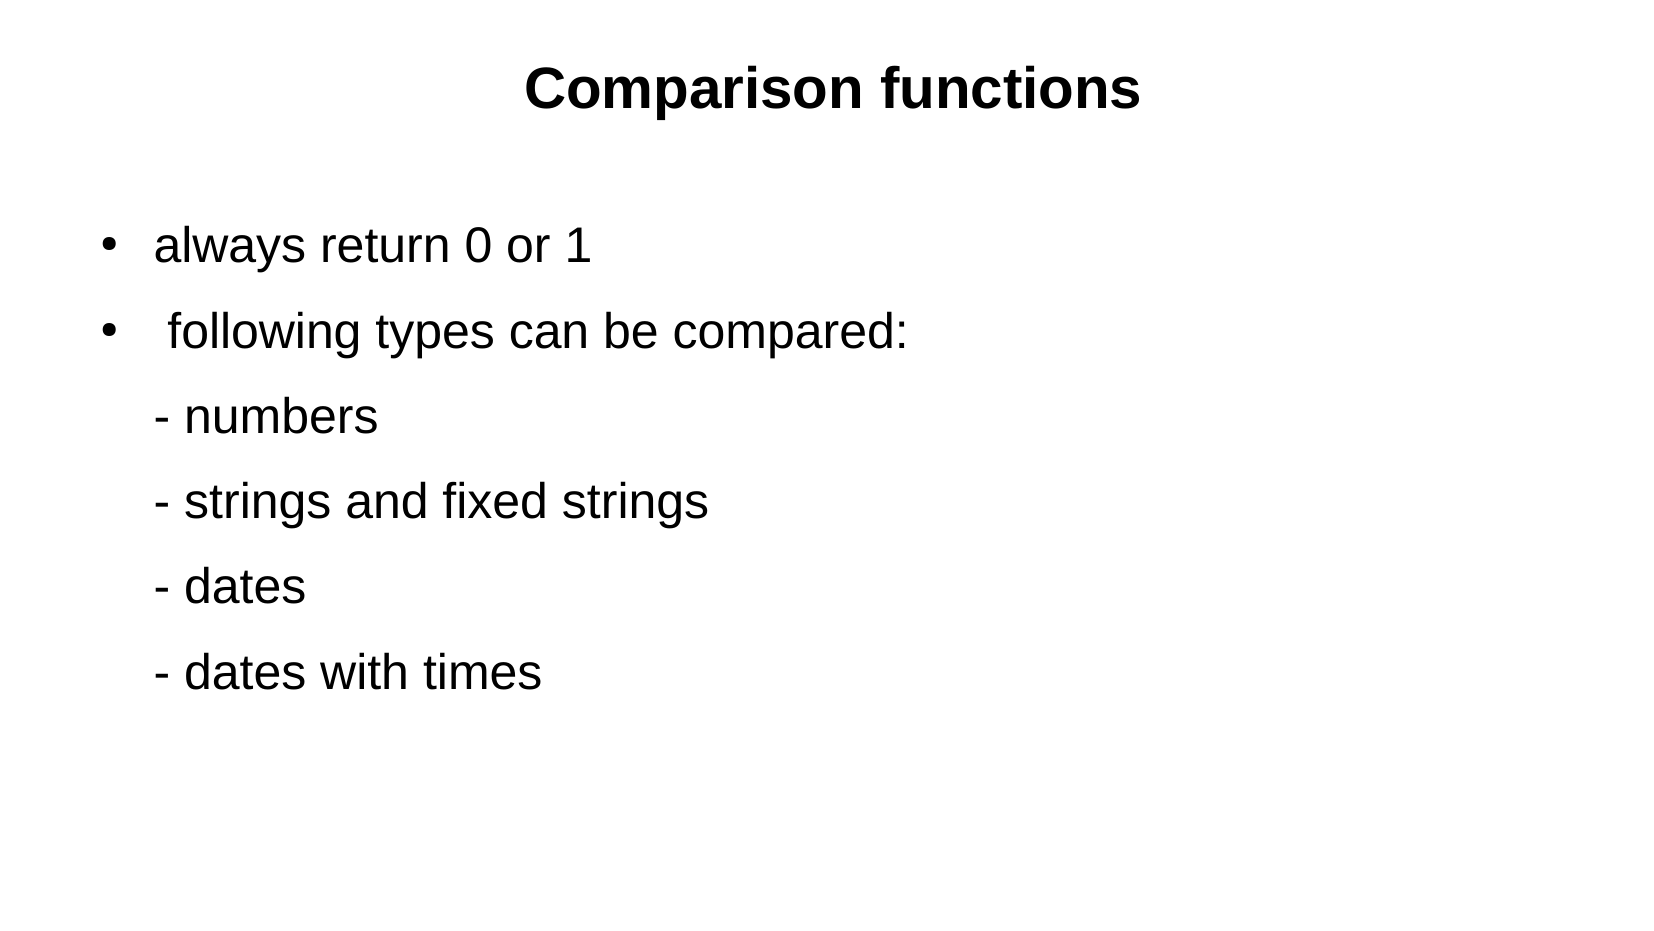

Comparison functions
# always return 0 or 1
 following types can be compared:
- numbers
- strings and fixed strings
- dates
- dates with times